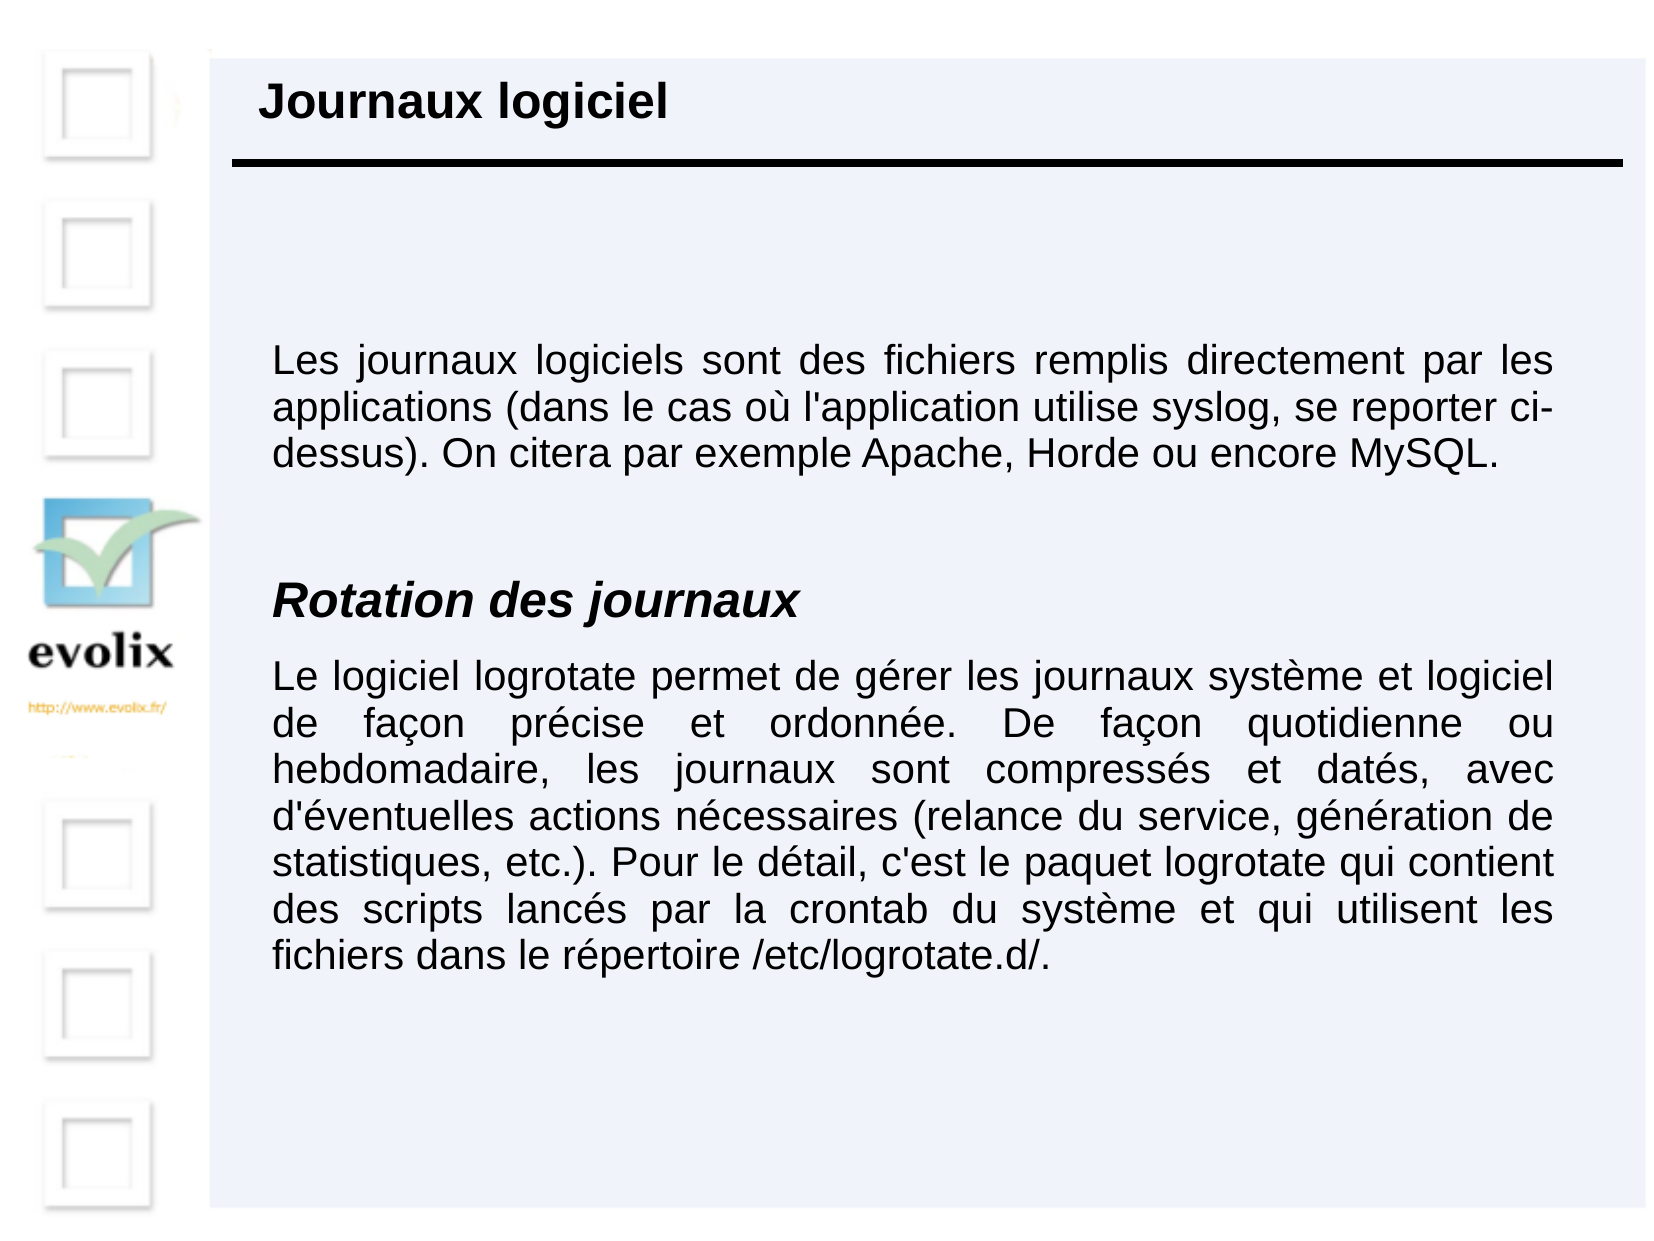

Journaux logiciel
Les journaux logiciels sont des fichiers remplis directement par les applications (dans le cas où l'application utilise syslog, se reporter ci-dessus). On citera par exemple Apache, Horde ou encore MySQL.
Rotation des journaux
Le logiciel logrotate permet de gérer les journaux système et logiciel de façon précise et ordonnée. De façon quotidienne ou hebdomadaire, les journaux sont compressés et datés, avec d'éventuelles actions nécessaires (relance du service, génération de statistiques, etc.). Pour le détail, c'est le paquet logrotate qui contient des scripts lancés par la crontab du système et qui utilisent les fichiers dans le répertoire /etc/logrotate.d/.